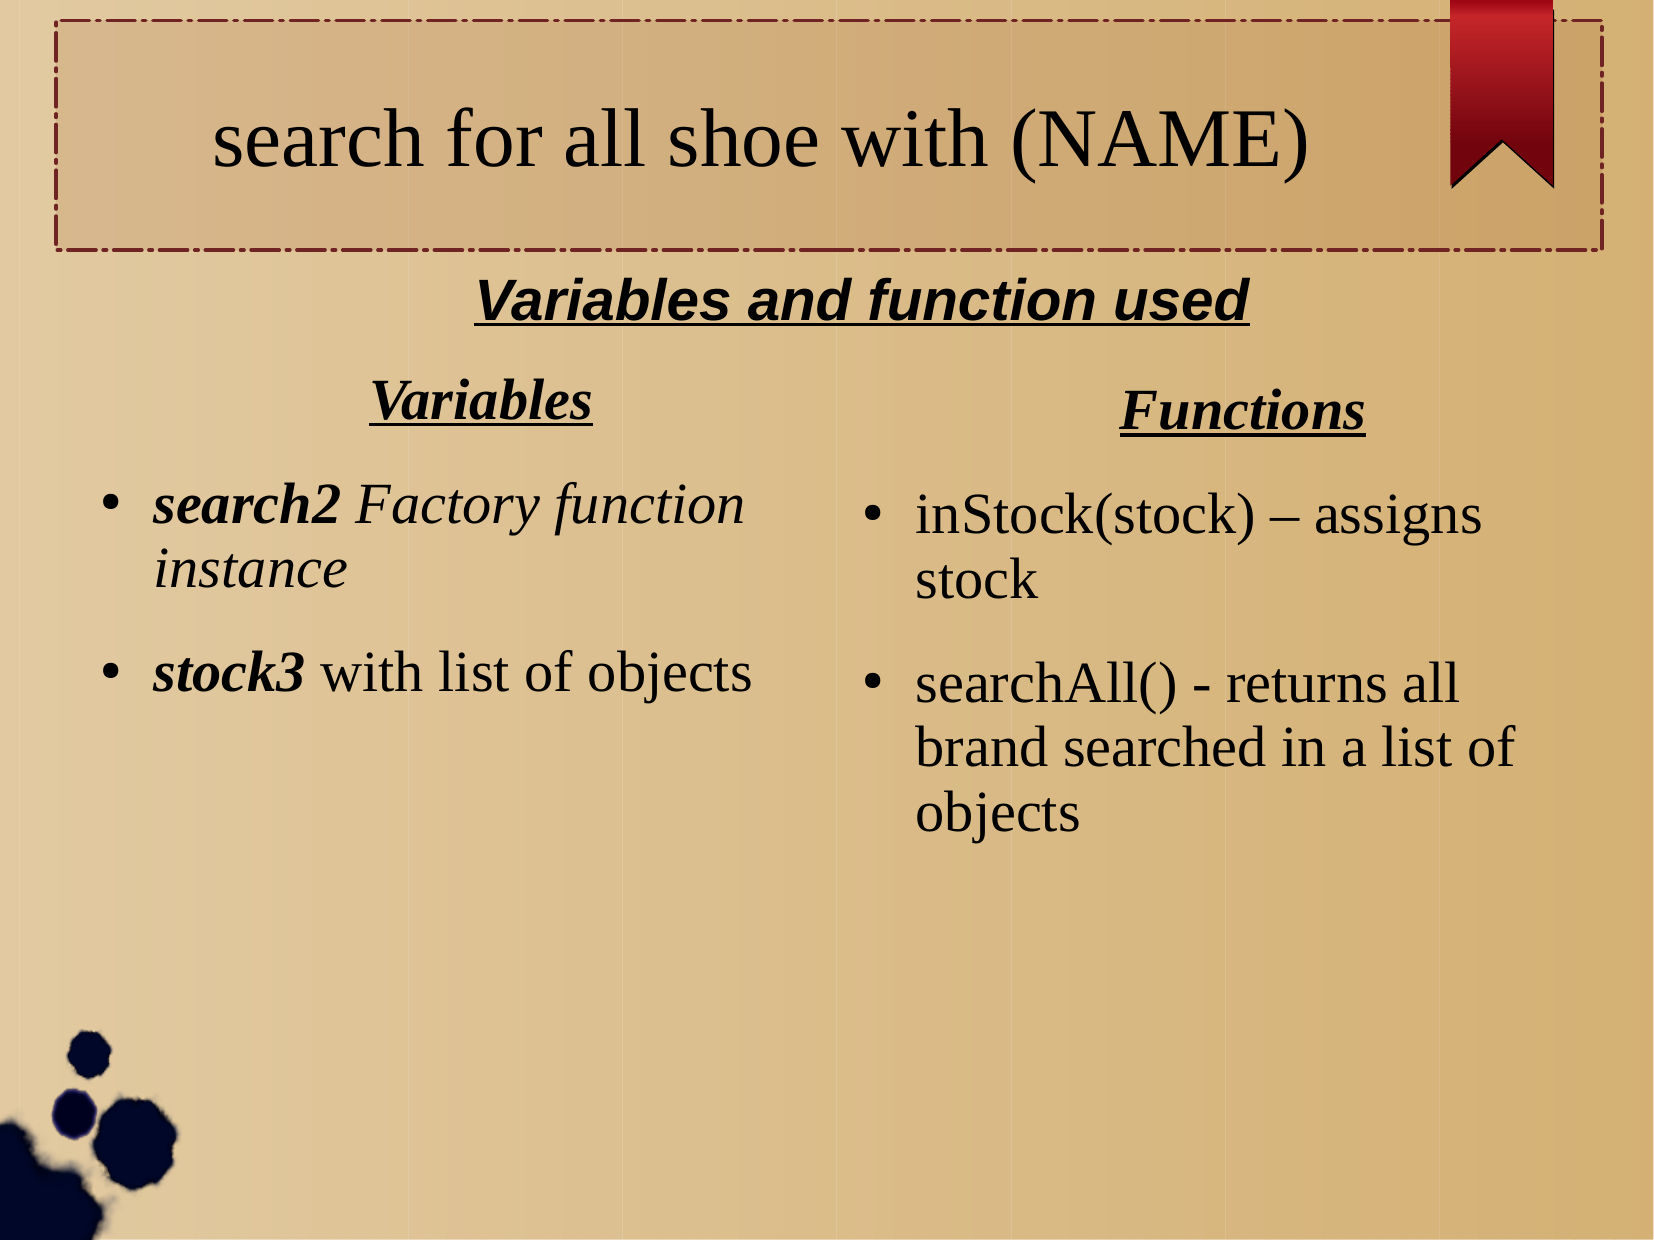

# search for all shoe with (NAME)
Variables and function used
Variables
search2 Factory function instance
stock3 with list of objects
Functions
inStock(stock) – assigns stock
searchAll() - returns all brand searched in a list of objects